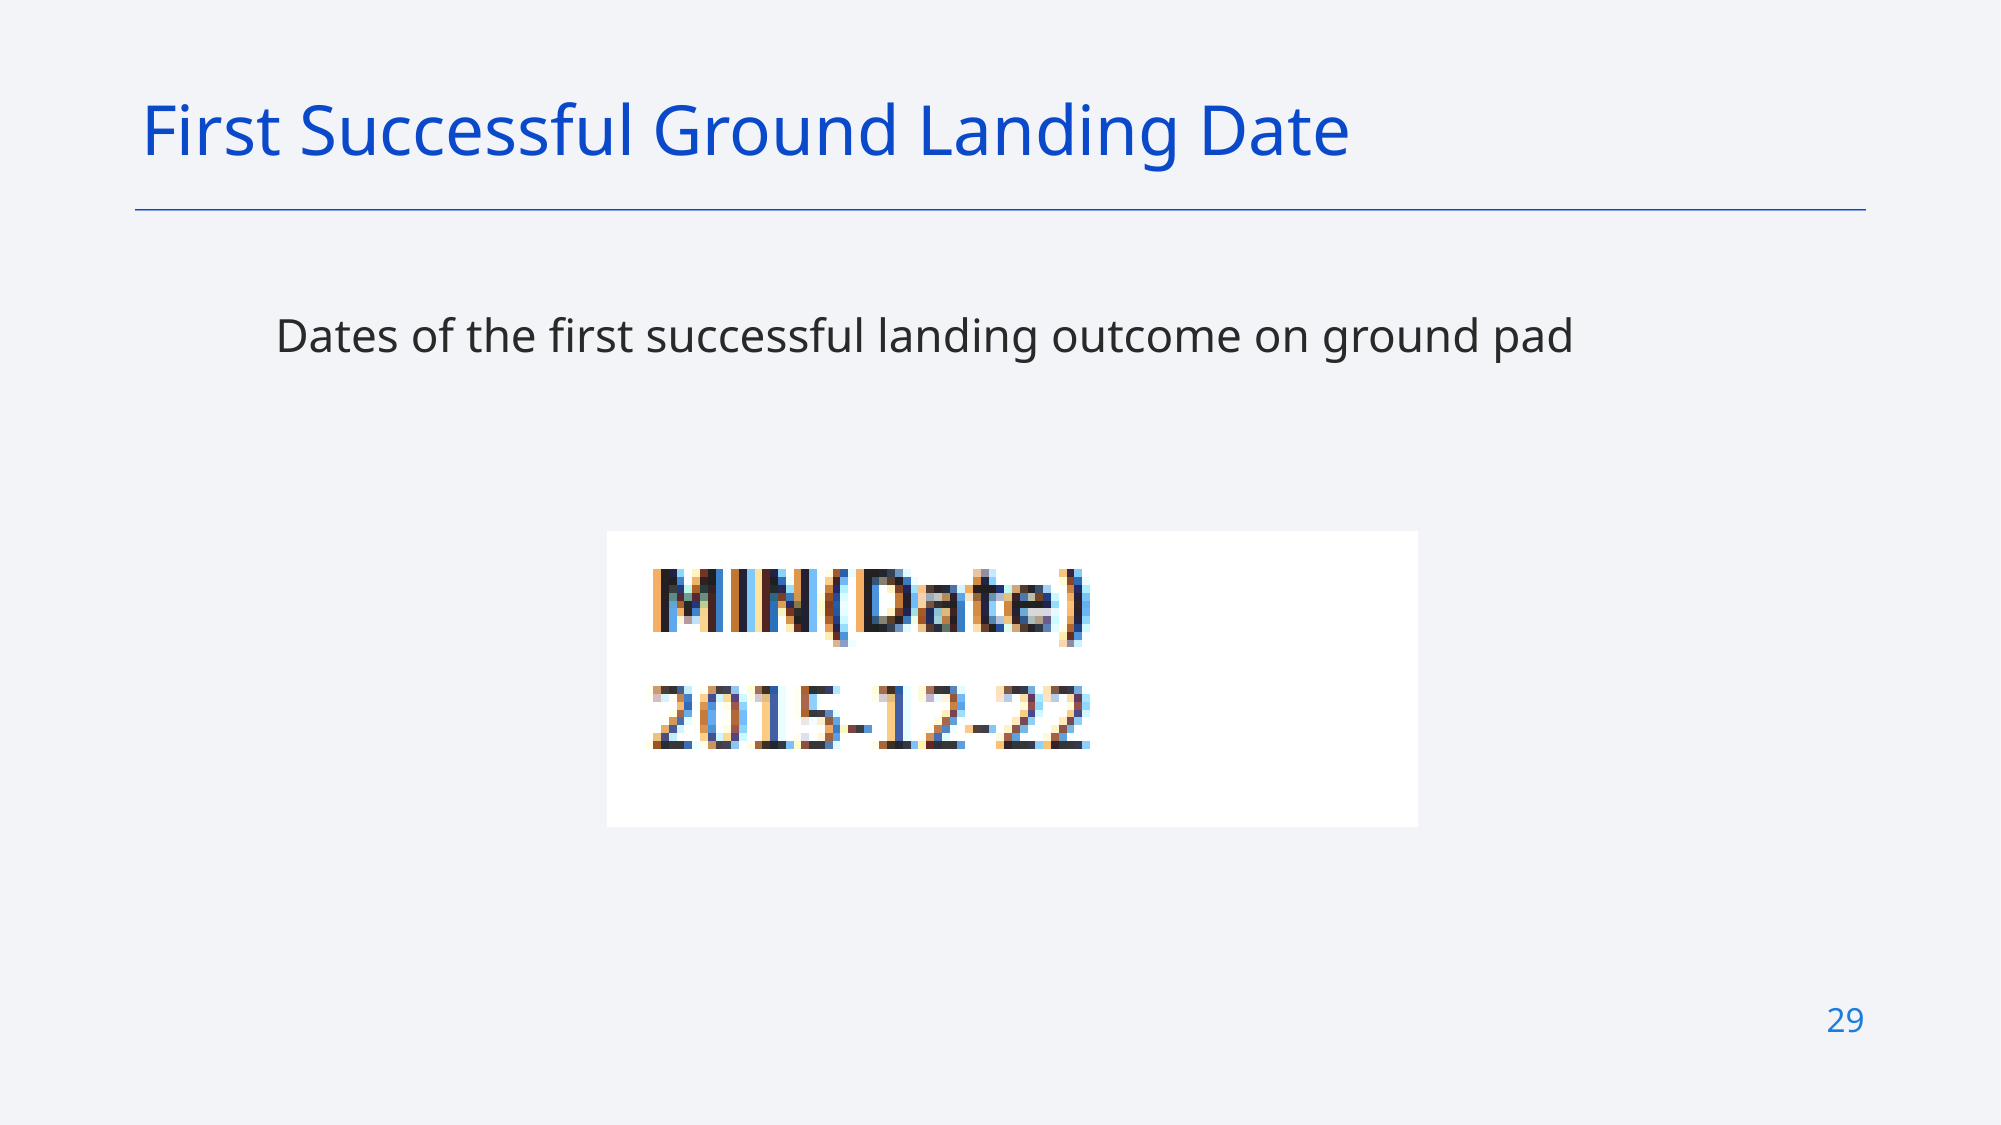

First Successful Ground Landing Date
# Dates of the first successful landing outcome on ground pad
29